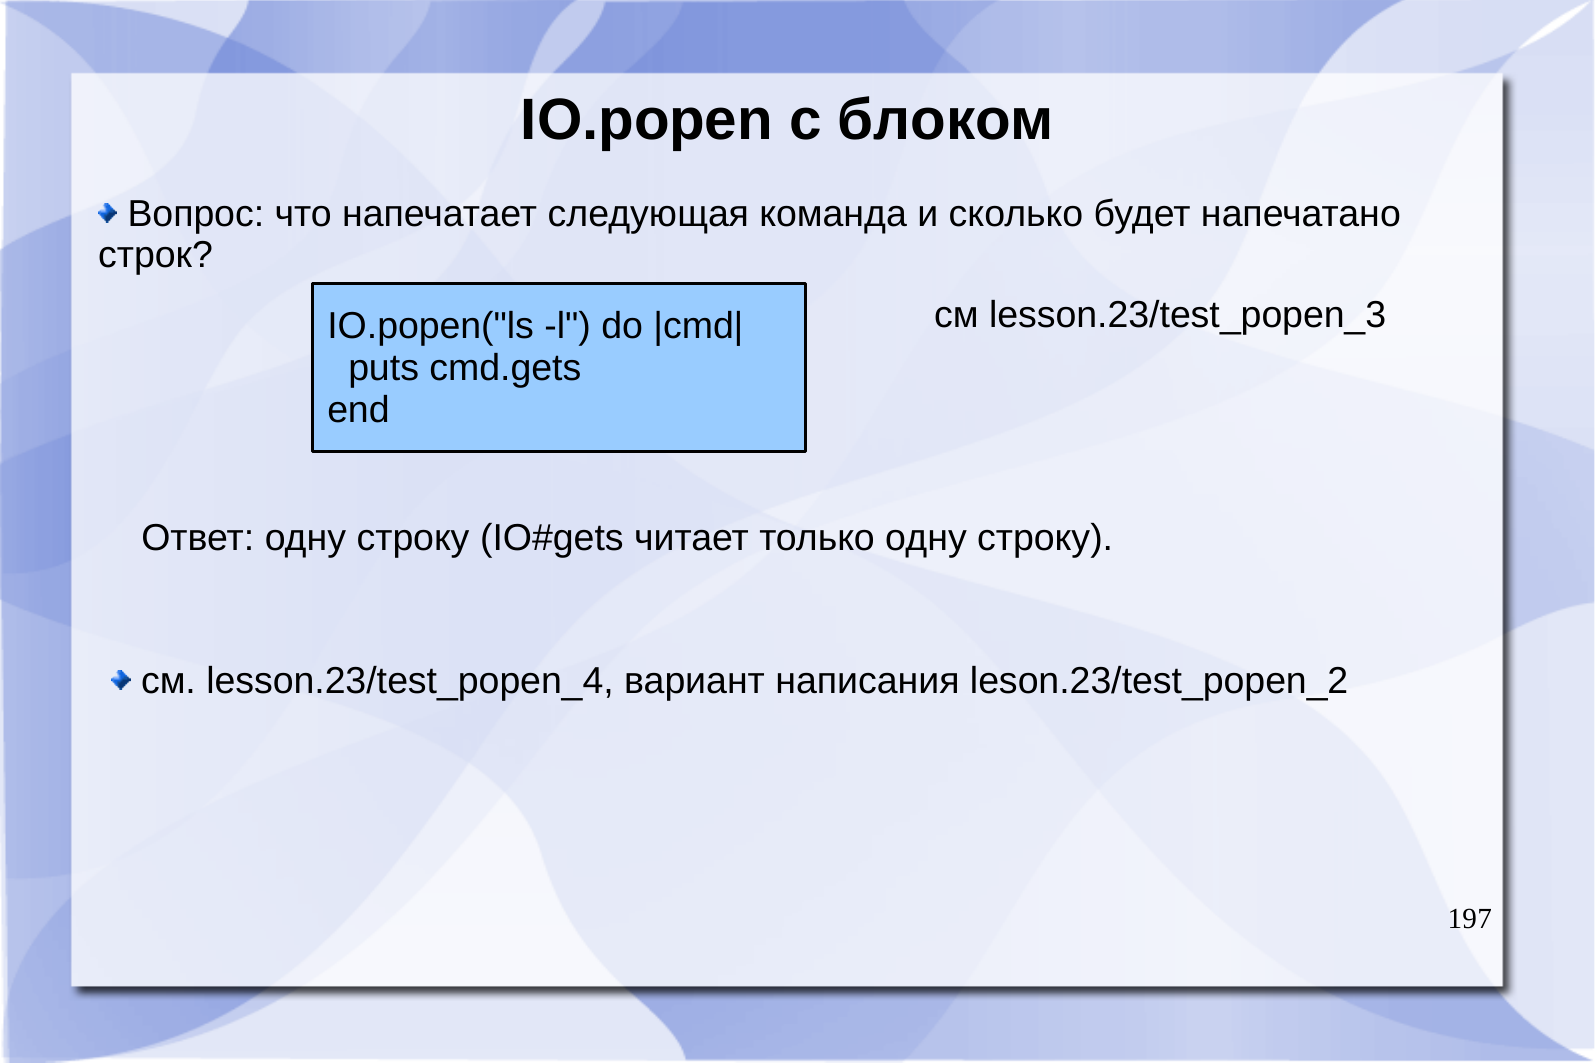

# IO.popen с блоком
 Вопрос: что напечатает следующая команда и сколько будет напечатано строк?
IO.popen("ls -l") do |cmd|
 puts cmd.gets
end
см lesson.23/test_popen_3
Ответ: одну строку (IO#gets читает только одну строку).
 см. lesson.23/test_popen_4, вариант написания leson.23/test_popen_2
197